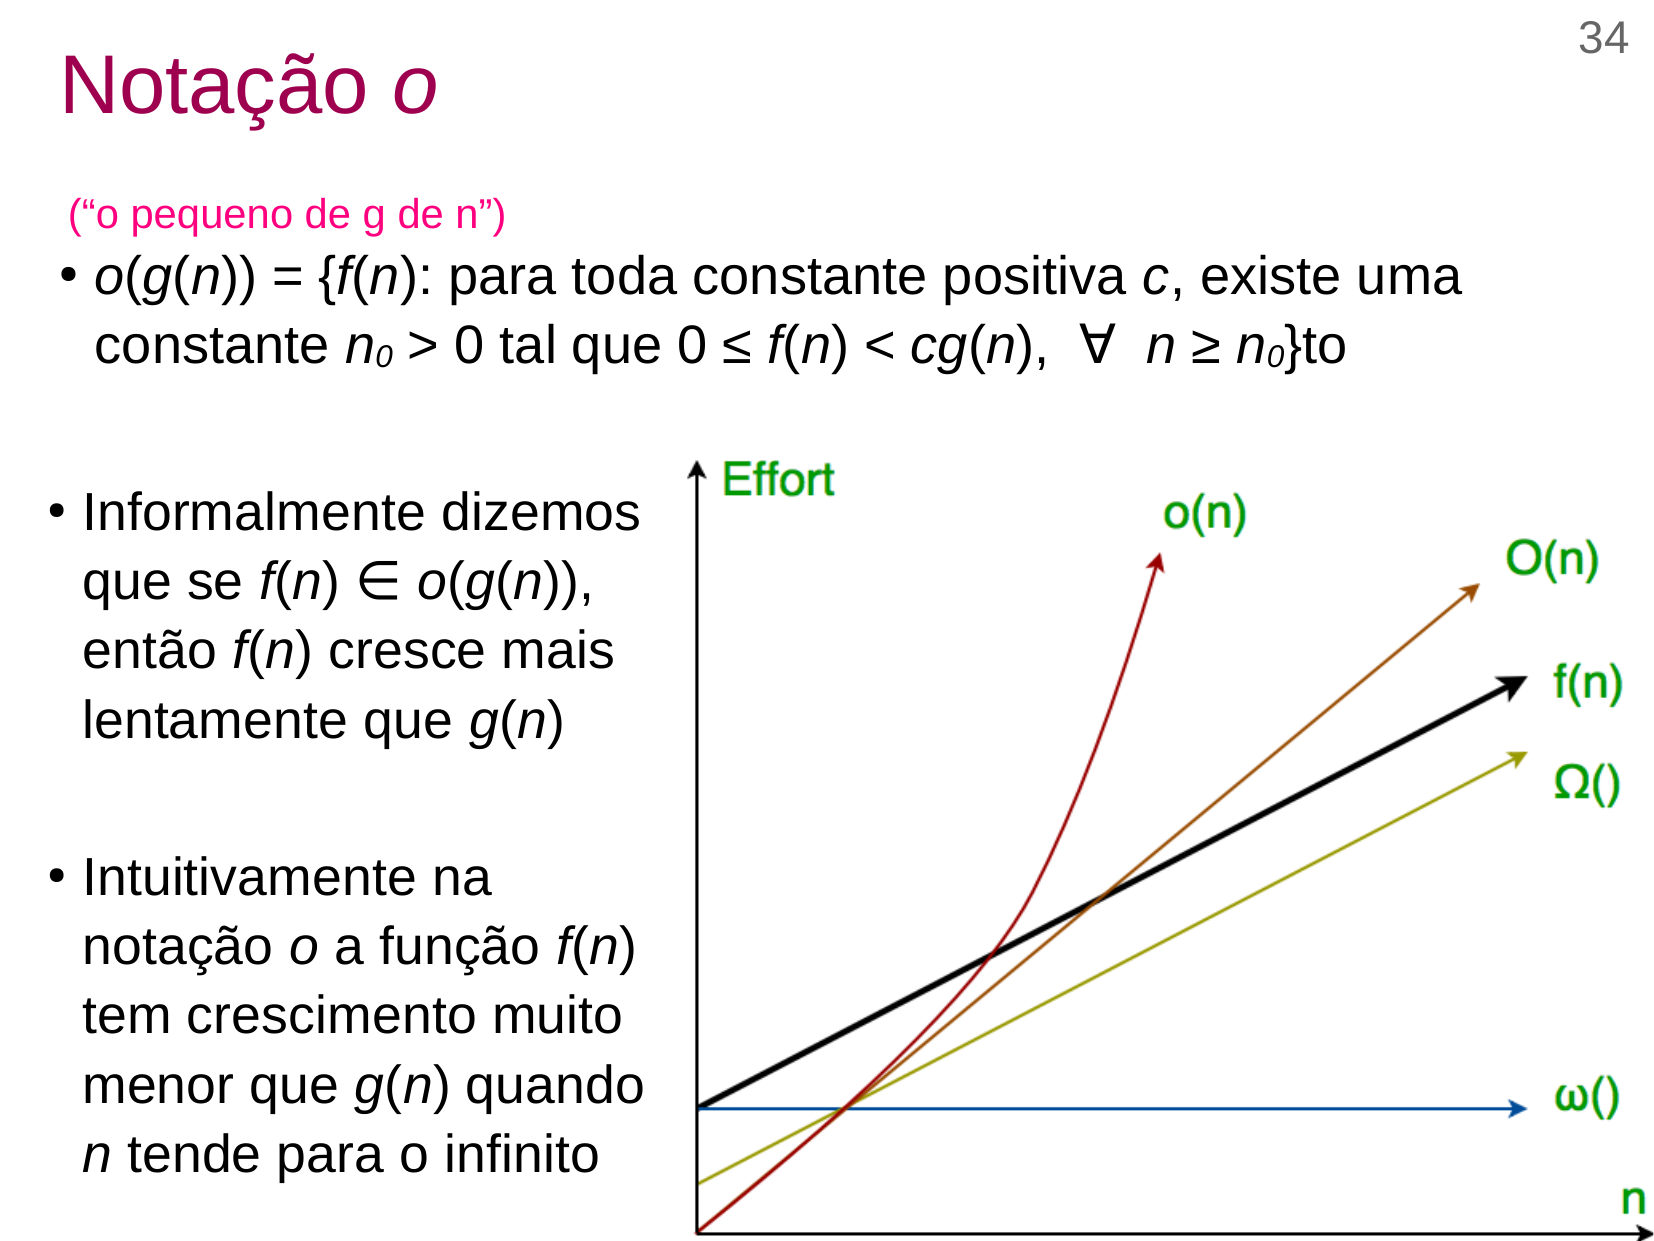

34
# Notação o
(“o pequeno de g de n”)
o(g(n)) = {f(n): para toda constante positiva c, existe uma constante n0 > 0 tal que 0 ≤ f(n) < cg(n), ∀ n ≥ n0}to
Informalmente dizemos que se f(n) ∈ o(g(n)), então f(n) cresce mais lentamente que g(n)
Intuitivamente na notação o a função f(n) tem crescimento muito menor que g(n) quando n tende para o infinito